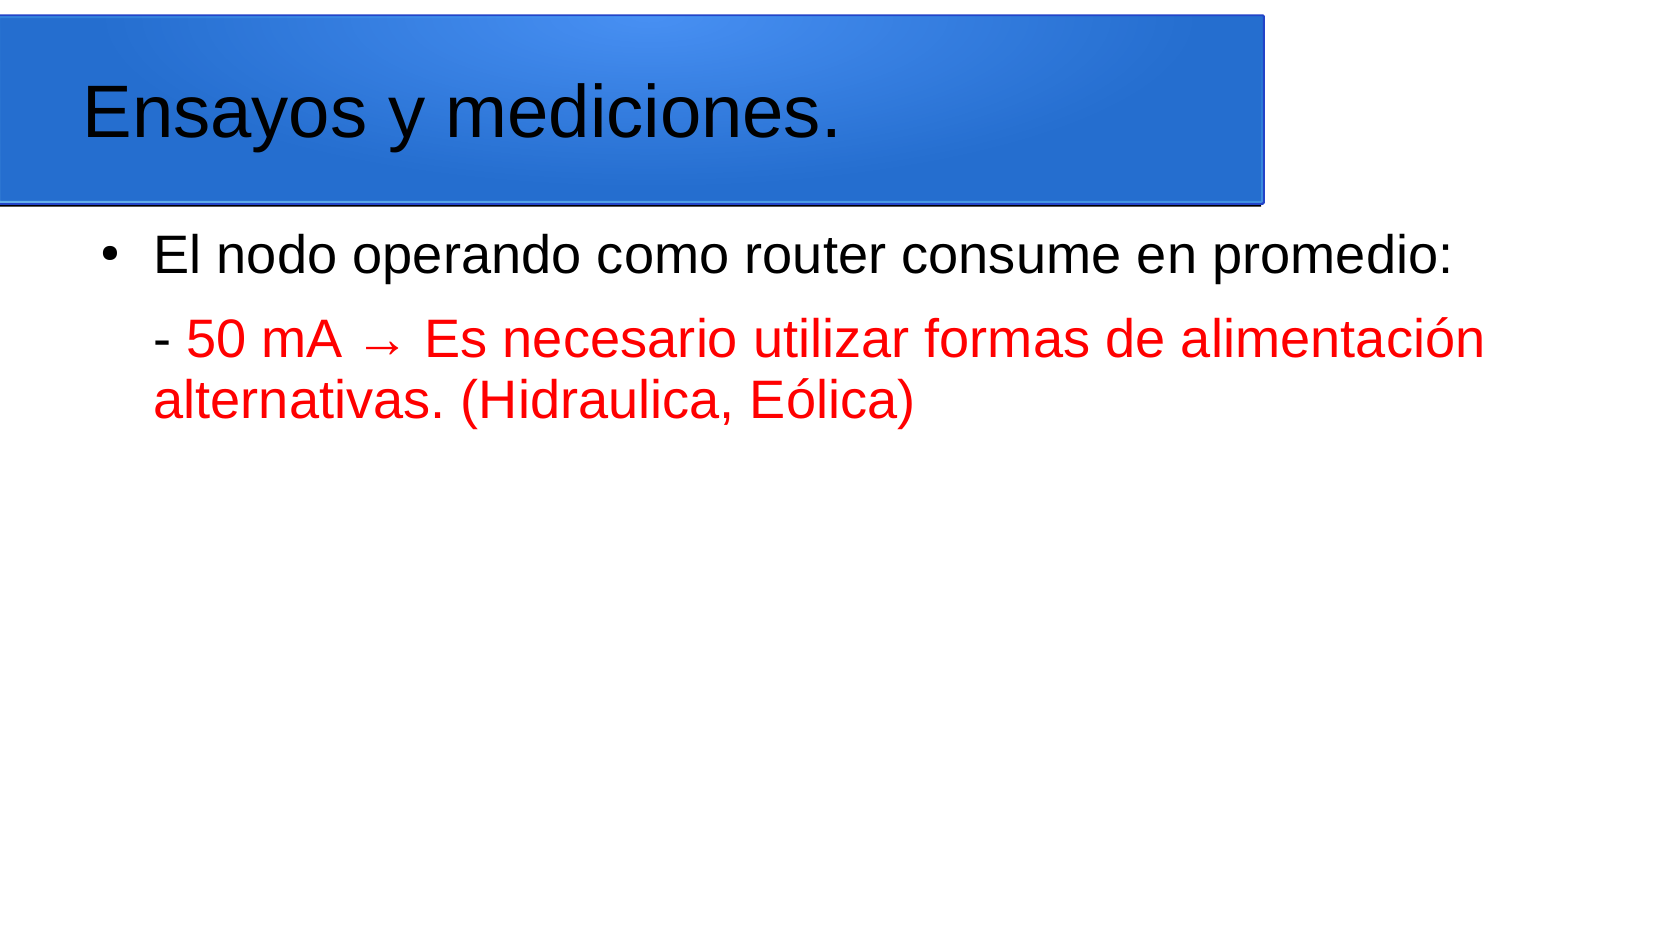

# Ensayos y mediciones.
El nodo operando como router consume en promedio:
- 50 mA → Es necesario utilizar formas de alimentación alternativas. (Hidraulica, Eólica)